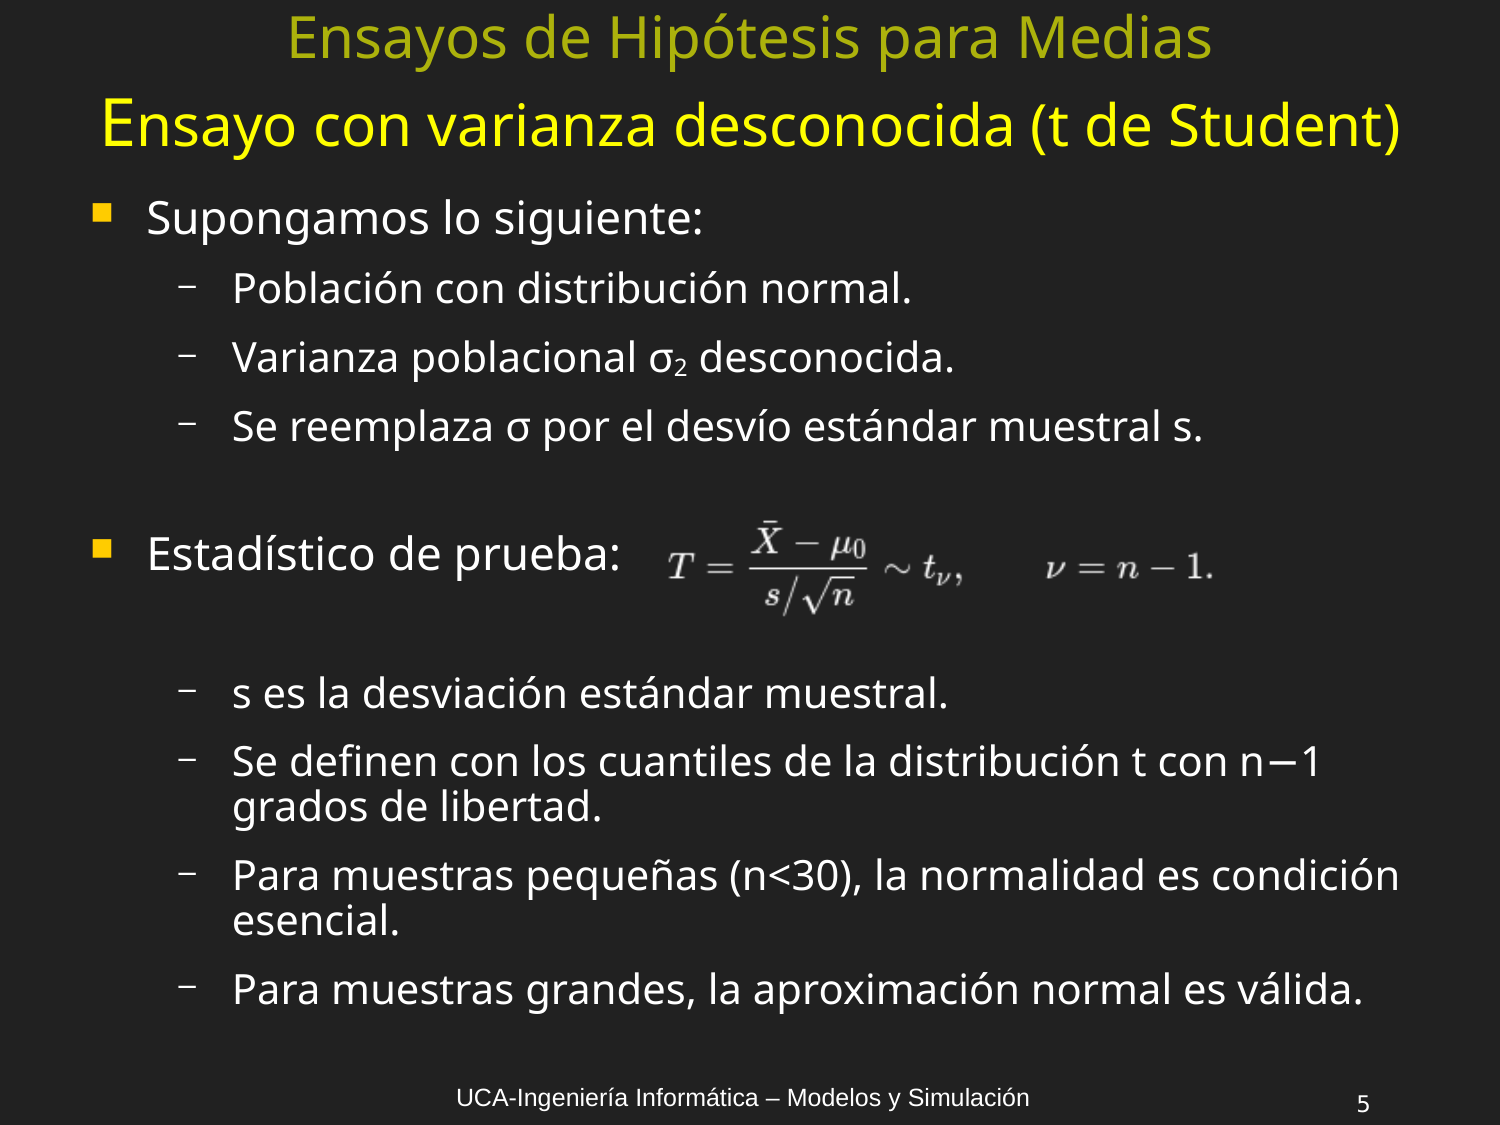

# Ensayos de Hipótesis para Medias Ensayo con varianza desconocida (t de Student)
Supongamos lo siguiente:
Población con distribución normal.
Varianza poblacional σ2 desconocida.
Se reemplaza σ por el desvío estándar muestral s.
Estadístico de prueba:
s es la desviación estándar muestral.
Se definen con los cuantiles de la distribución t con n−1 grados de libertad.
Para muestras pequeñas (n<30), la normalidad es condición esencial.
Para muestras grandes, la aproximación normal es válida.